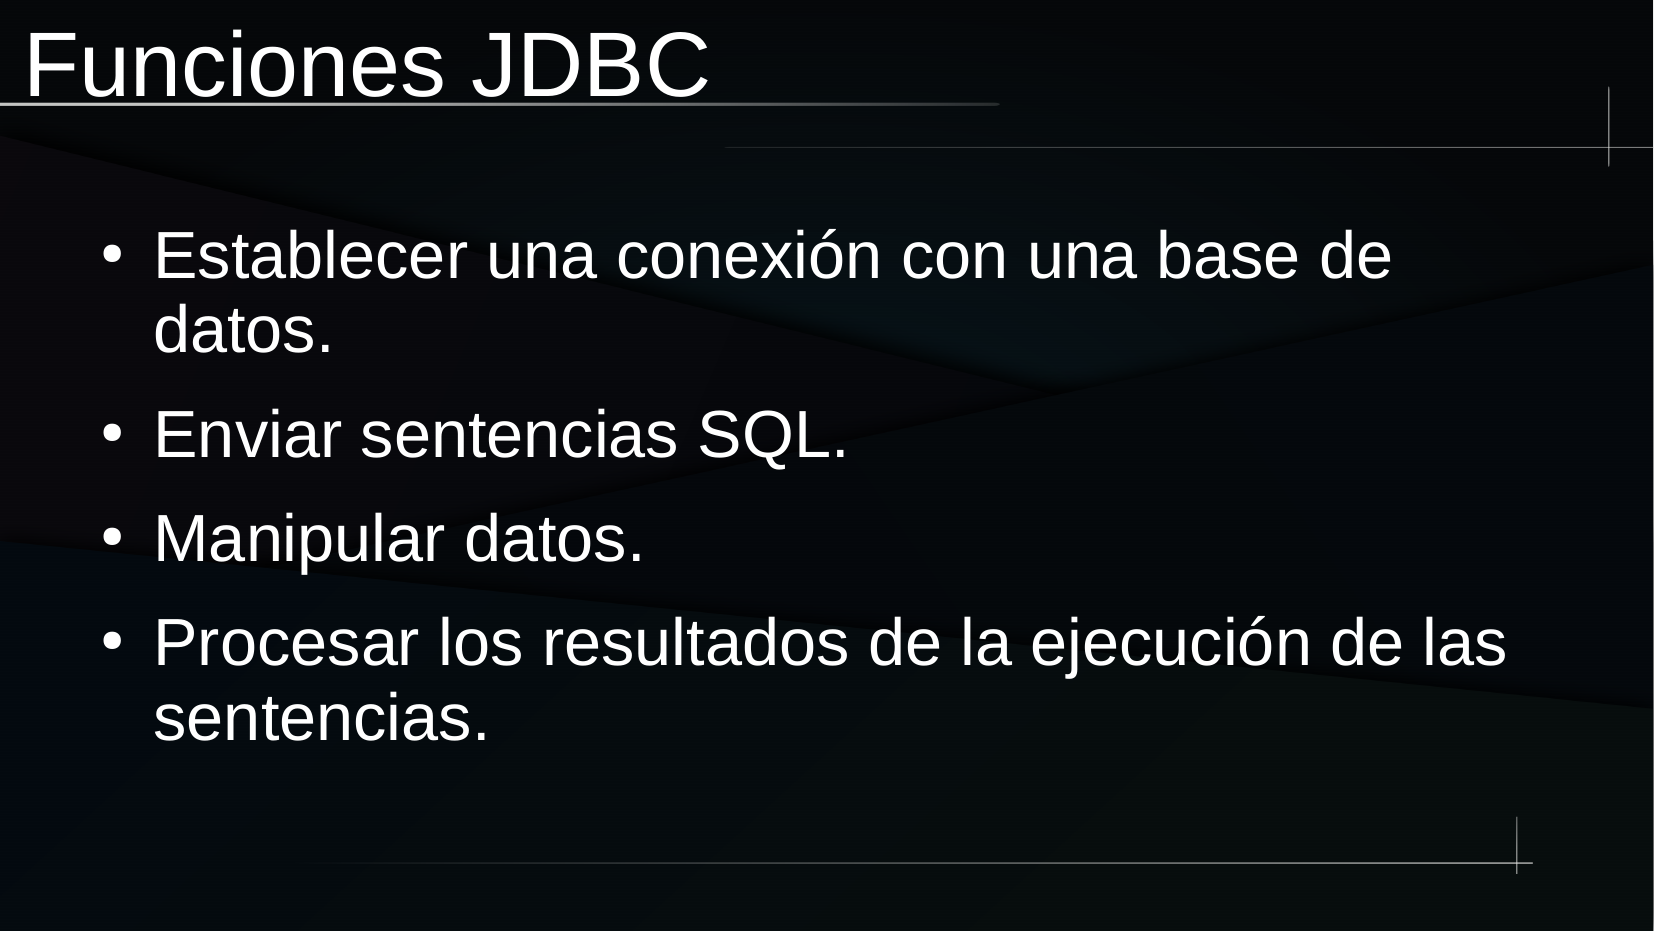

# Funciones JDBC
Establecer una conexión con una base de datos.
Enviar sentencias SQL.
Manipular datos.
Procesar los resultados de la ejecución de las sentencias.